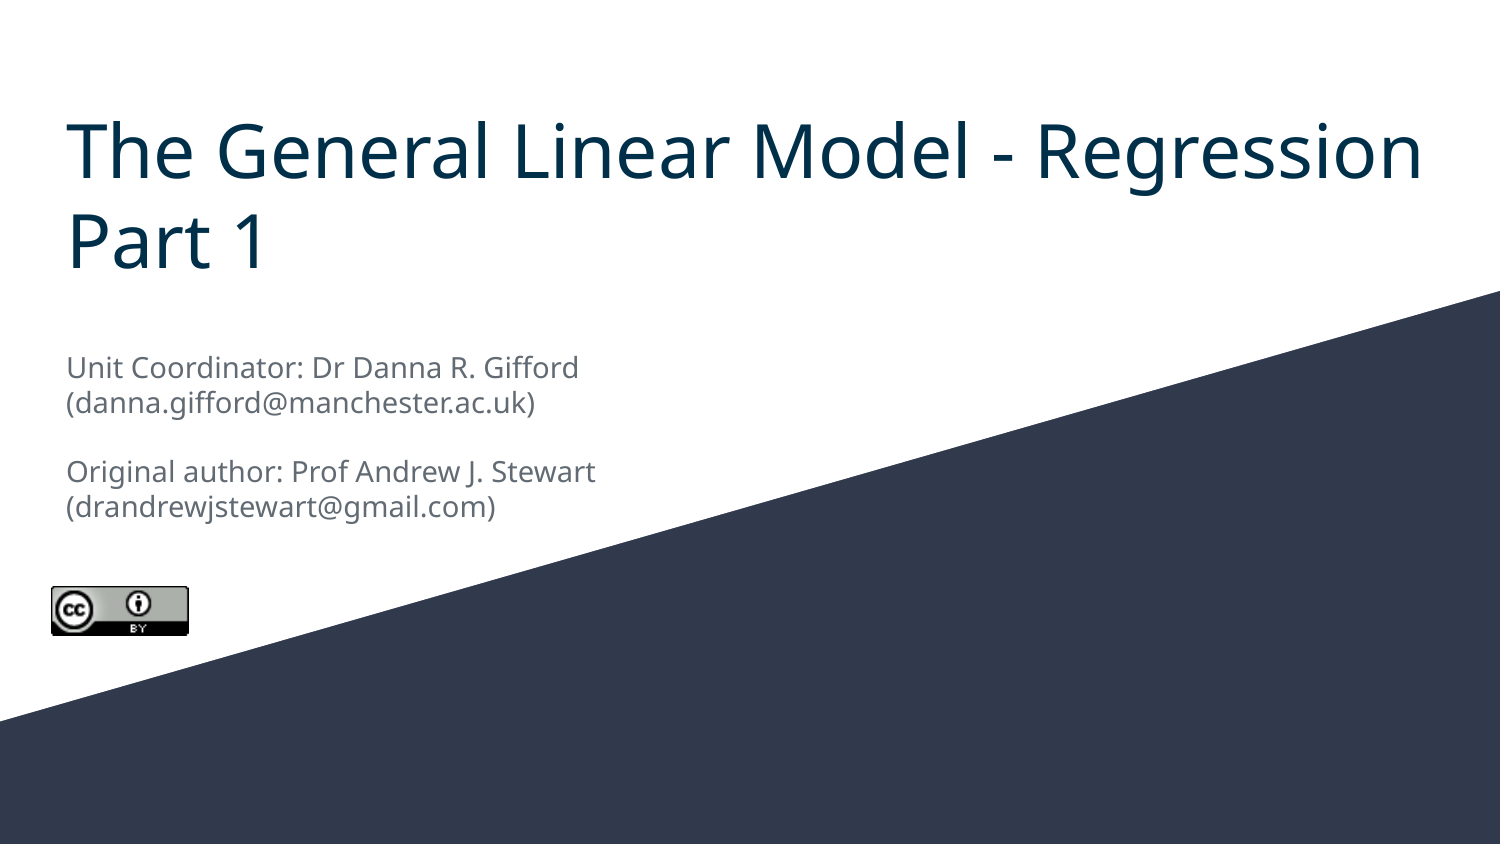

# The General Linear Model - Regression Part 1
Unit Coordinator: Dr Danna R. Gifford (danna.gifford@manchester.ac.uk)
Original author: Prof Andrew J. Stewart (drandrewjstewart@gmail.com)